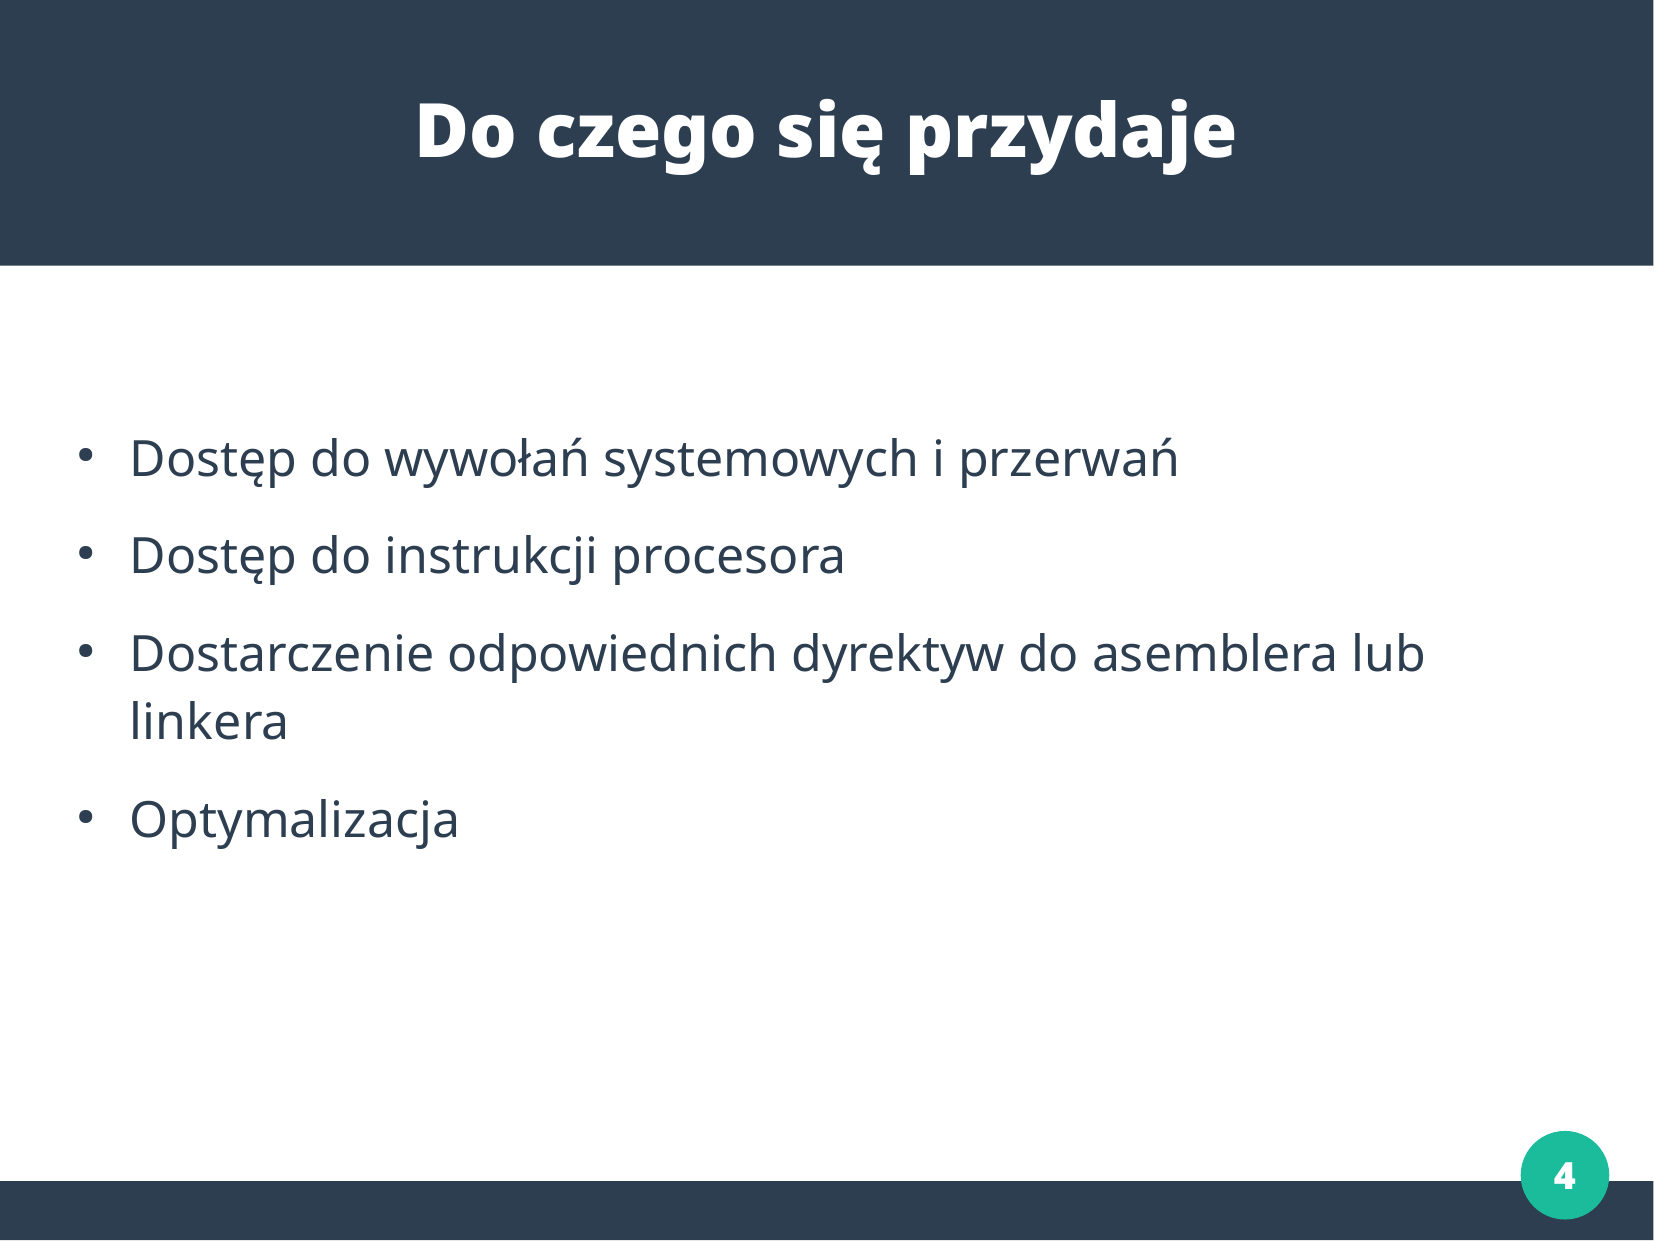

# Do czego się przydaje
Dostęp do wywołań systemowych i przerwań
Dostęp do instrukcji procesora
Dostarczenie odpowiednich dyrektyw do asemblera lub linkera
Optymalizacja
4